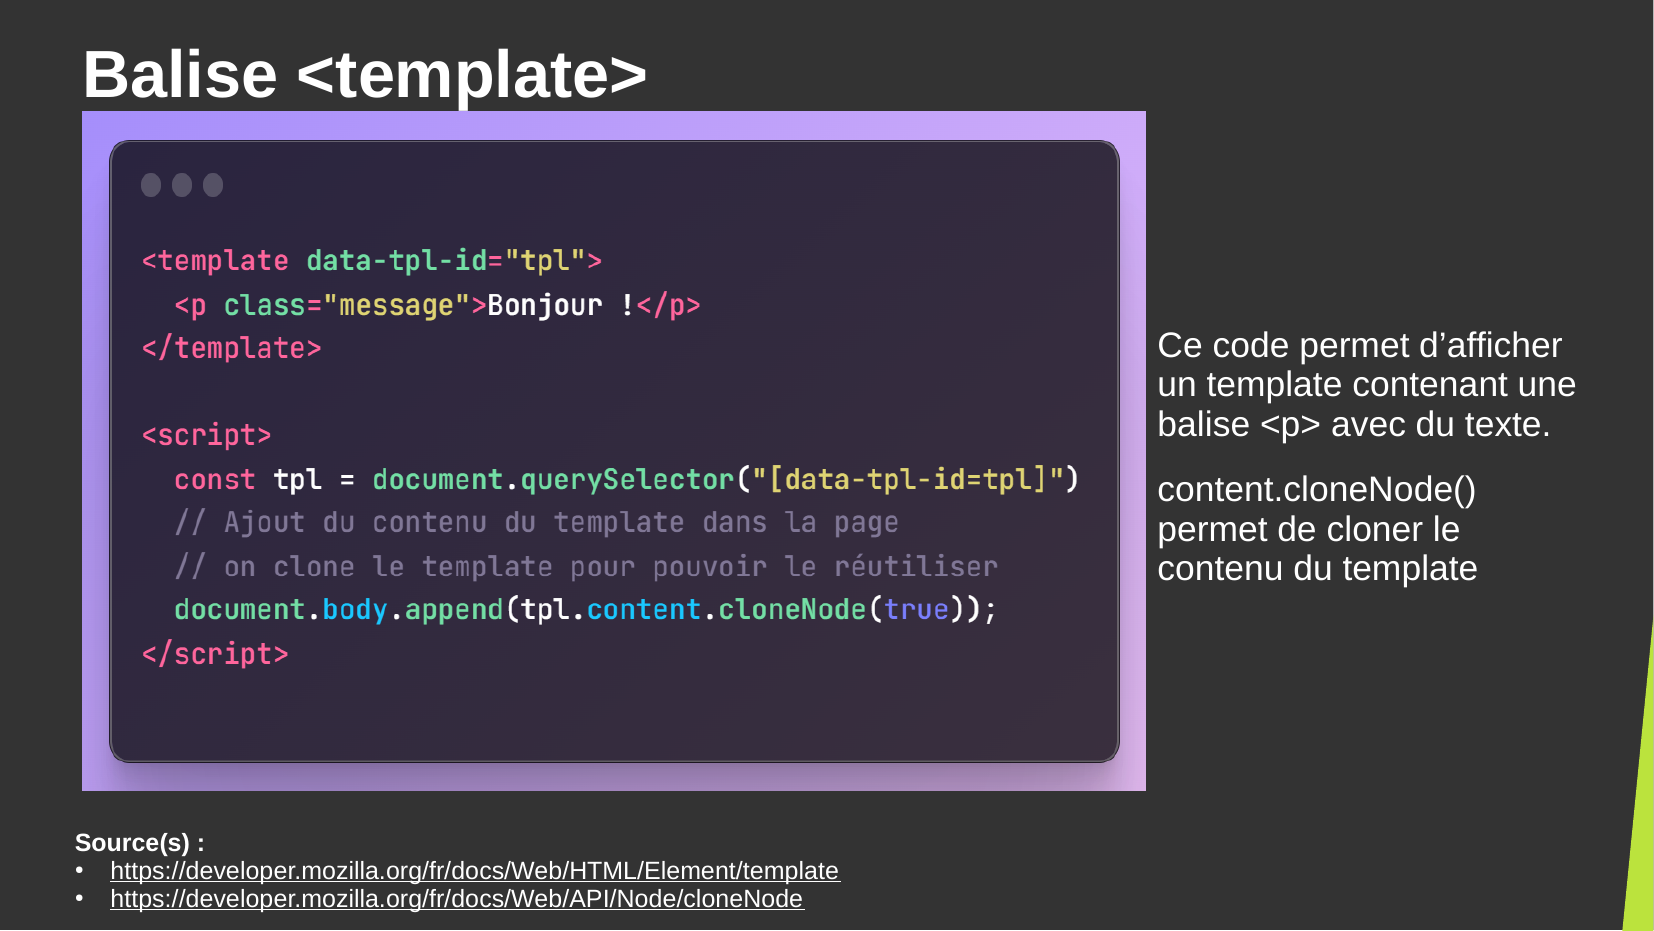

# Balise <template>
Ce code permet d’afficher un template contenant une balise <p> avec du texte.
content.cloneNode() permet de cloner le contenu du template
Source(s) :
https://developer.mozilla.org/fr/docs/Web/HTML/Element/template
https://developer.mozilla.org/fr/docs/Web/API/Node/cloneNode